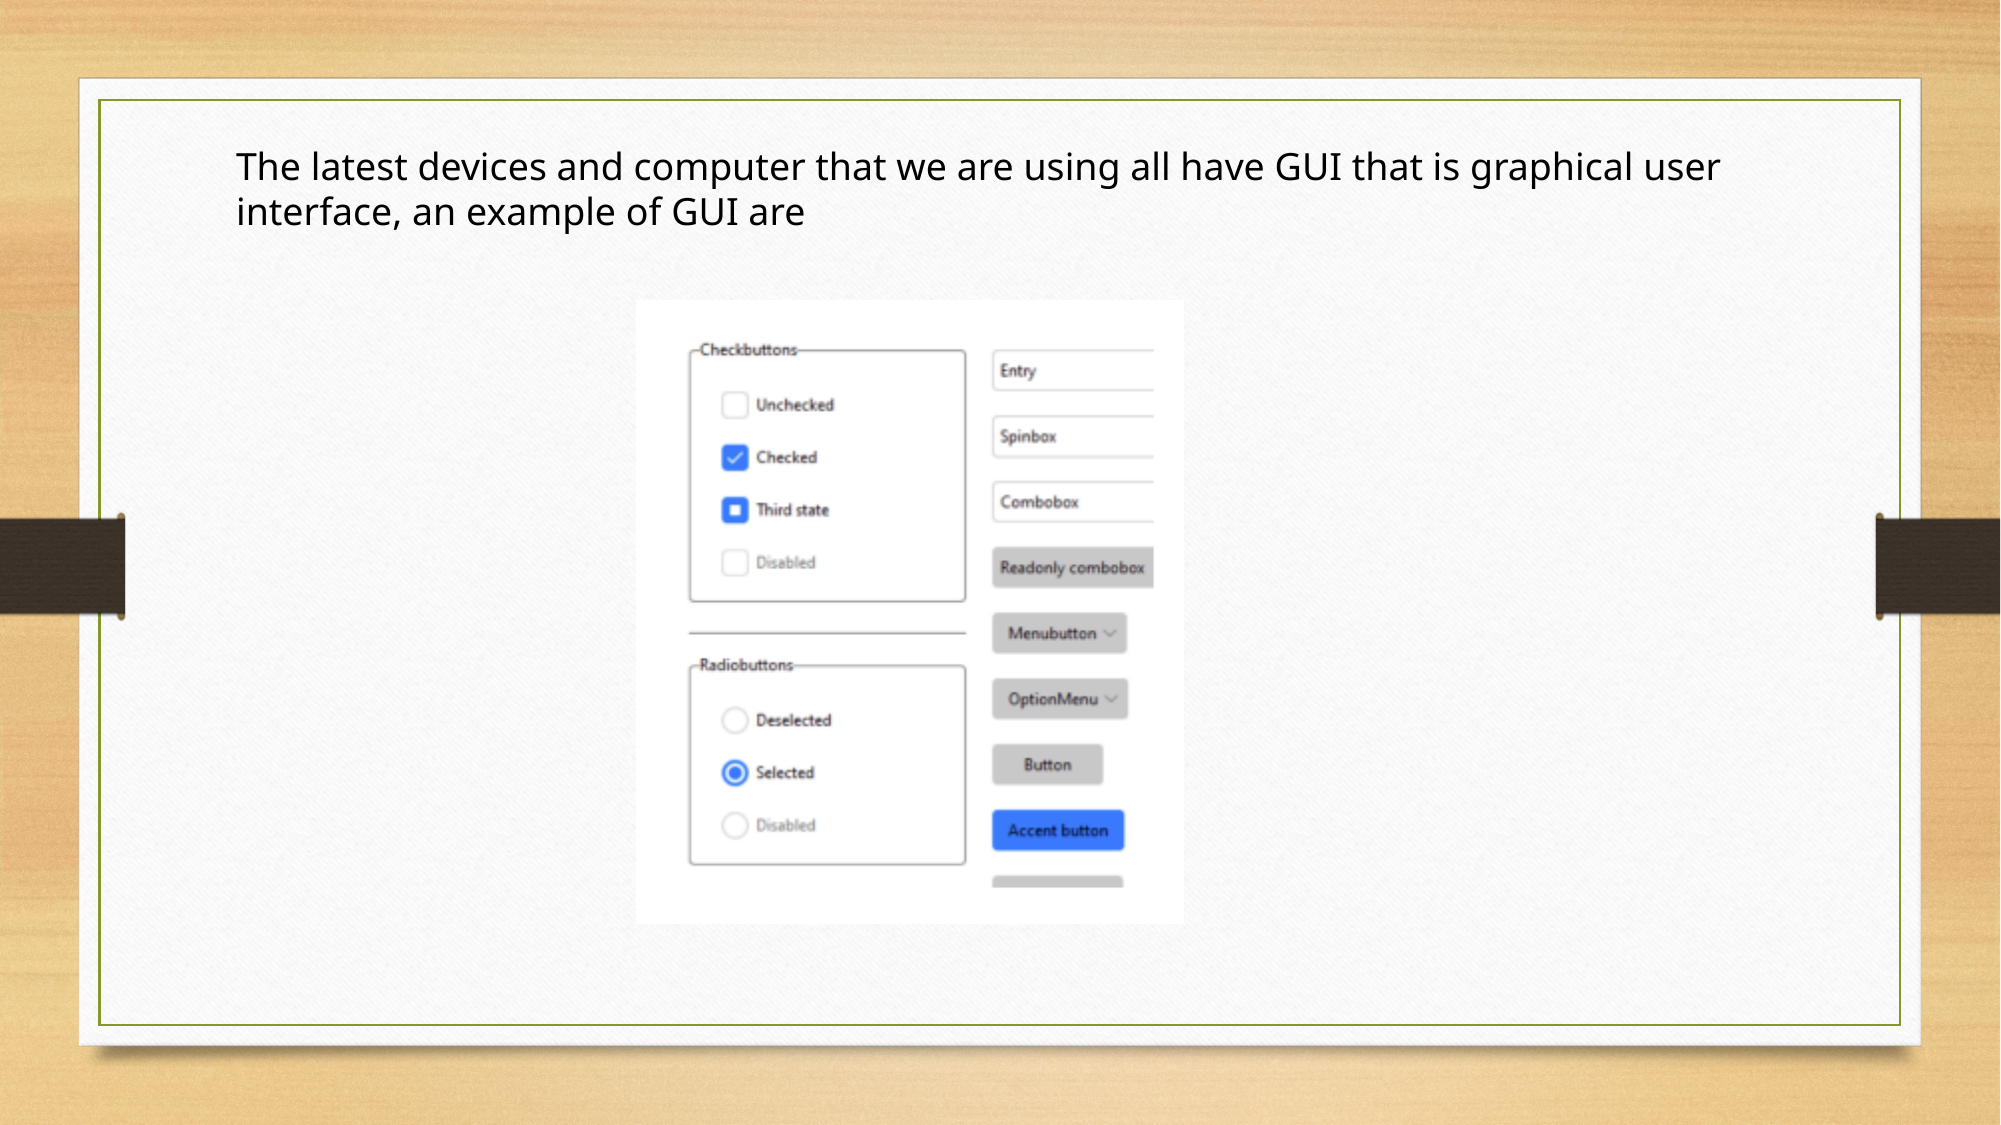

The latest devices and computer that we are using all have GUI that is graphical user interface, an example of GUI are